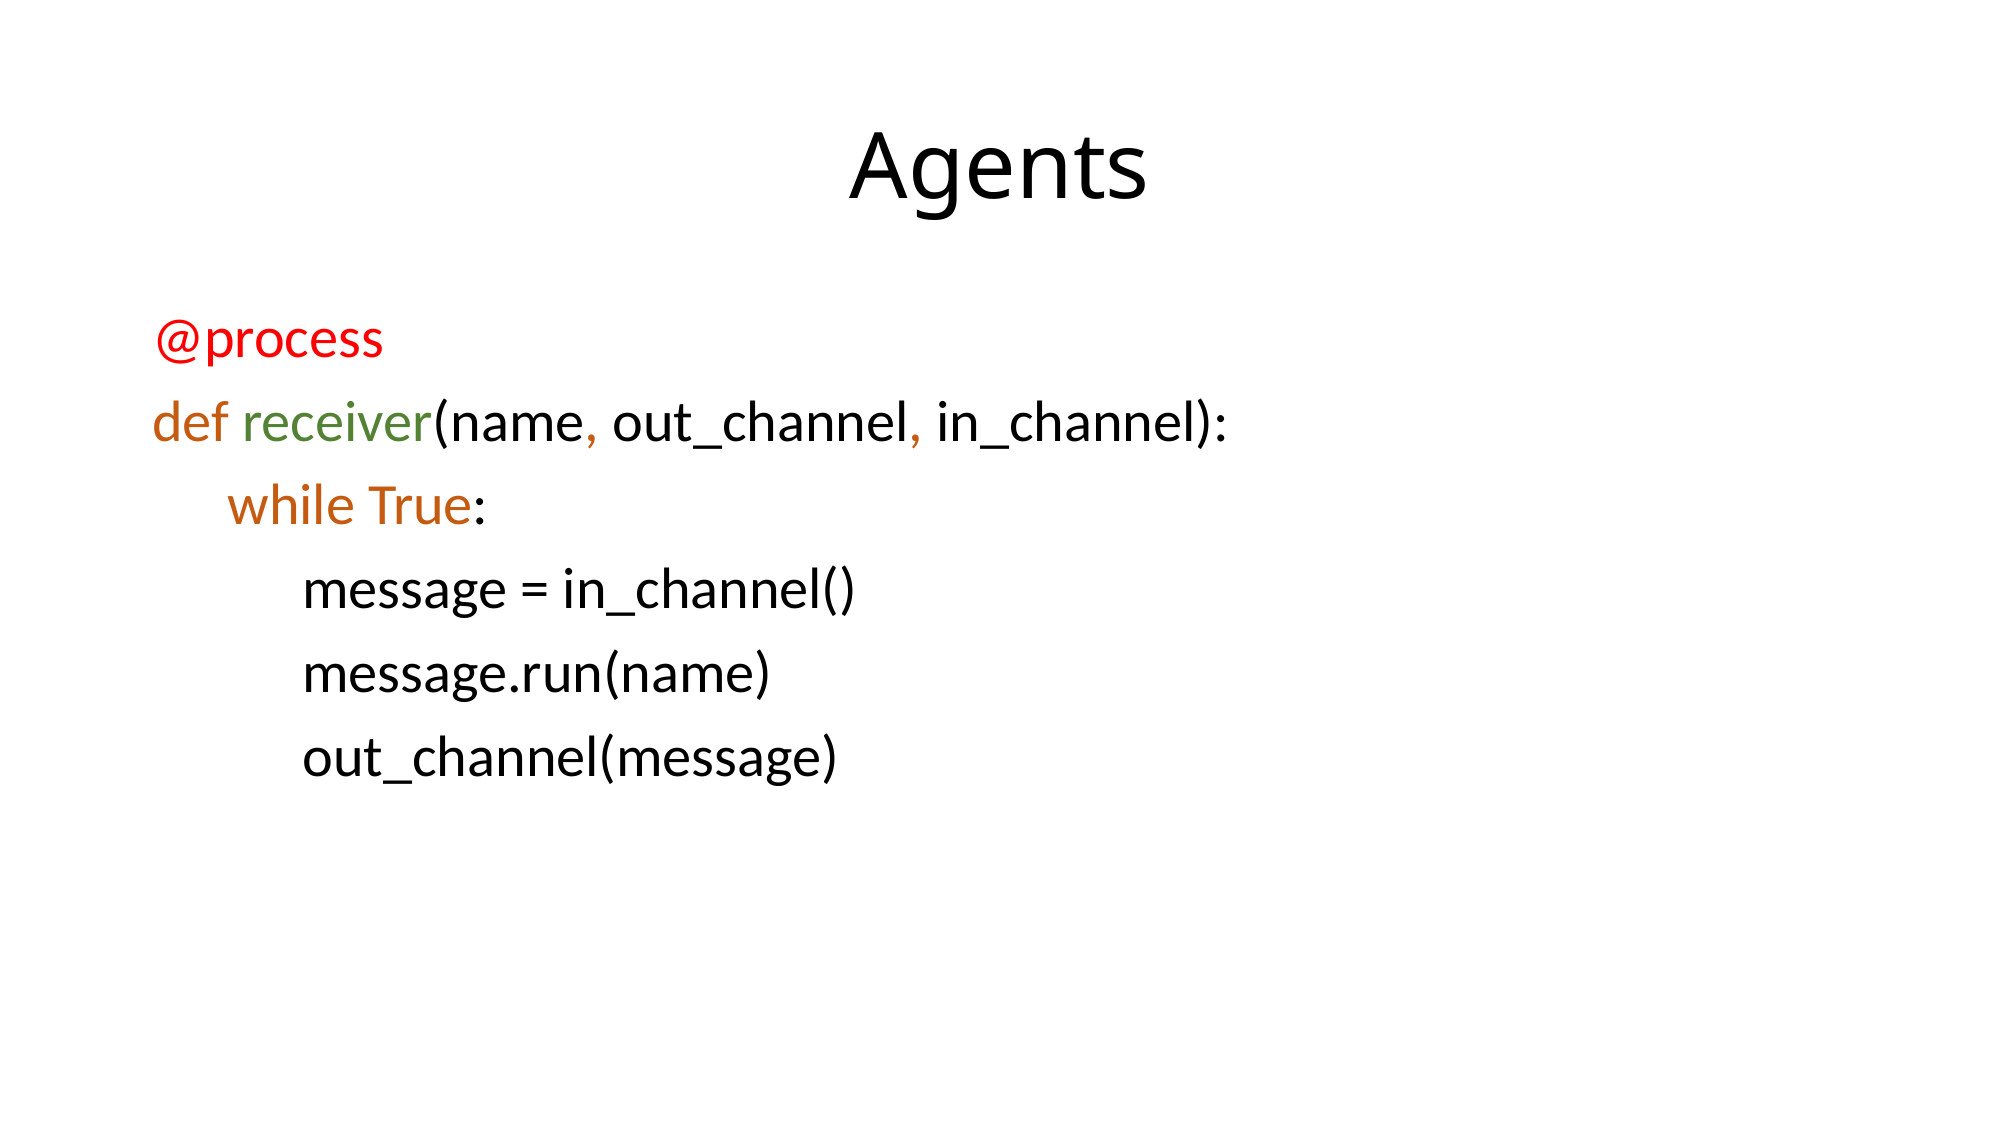

# Agents
@process
def receiver(name, out_channel, in_channel):
	while True:
		message = in_channel()
		message.run(name)
		out_channel(message)